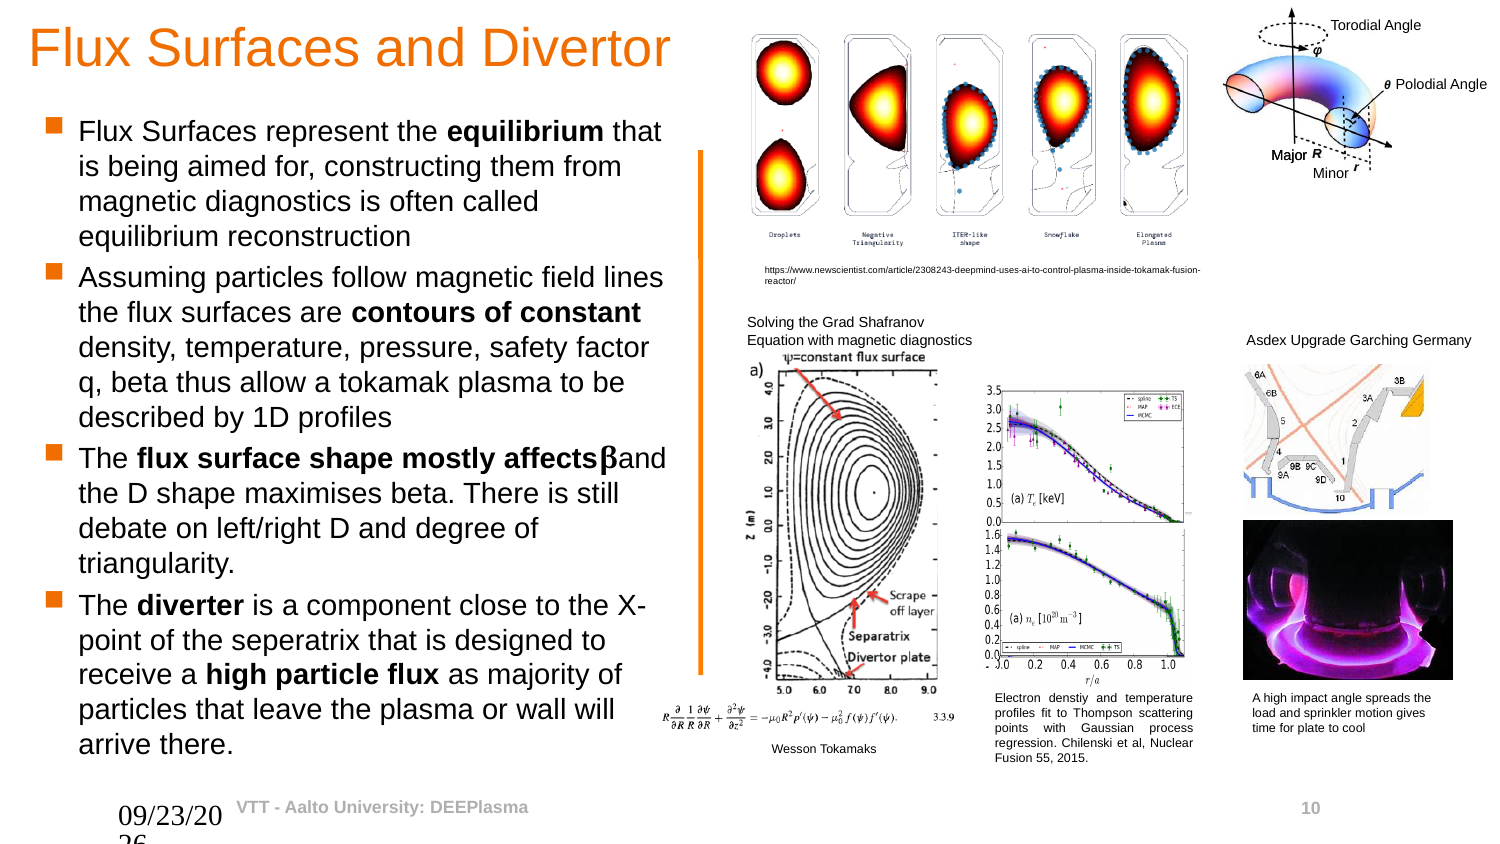

Torodial Angle
Polodial Angle
Major
Major
Minor
Flux Surfaces and Divertor
# Flux Surfaces represent the equilibrium that is being aimed for, constructing them from magnetic diagnostics is often called equilibrium reconstruction
Assuming particles follow magnetic field lines the flux surfaces are contours of constant density, temperature, pressure, safety factor q, beta thus allow a tokamak plasma to be described by 1D profiles
The flux surface shape mostly affectsβand the D shape maximises beta. There is still debate on left/right D and degree of triangularity.
The diverter is a component close to the X-point of the seperatrix that is designed to receive a high particle flux as majority of particles that leave the plasma or wall will arrive there.
https://www.newscientist.com/article/2308243-deepmind-uses-ai-to-control-plasma-inside-tokamak-fusion-reactor/
Solving the Grad Shafranov Equation with magnetic diagnostics
Asdex Upgrade Garching Germany
Electron denstiy and temperature profiles fit to Thompson scattering points with Gaussian process regression. Chilenski et al, Nuclear Fusion 55, 2015.
A high impact angle spreads the load and sprinkler motion gives time for plate to cool
Wesson Tokamaks
VTT - Aalto University: DEEPlasma
10